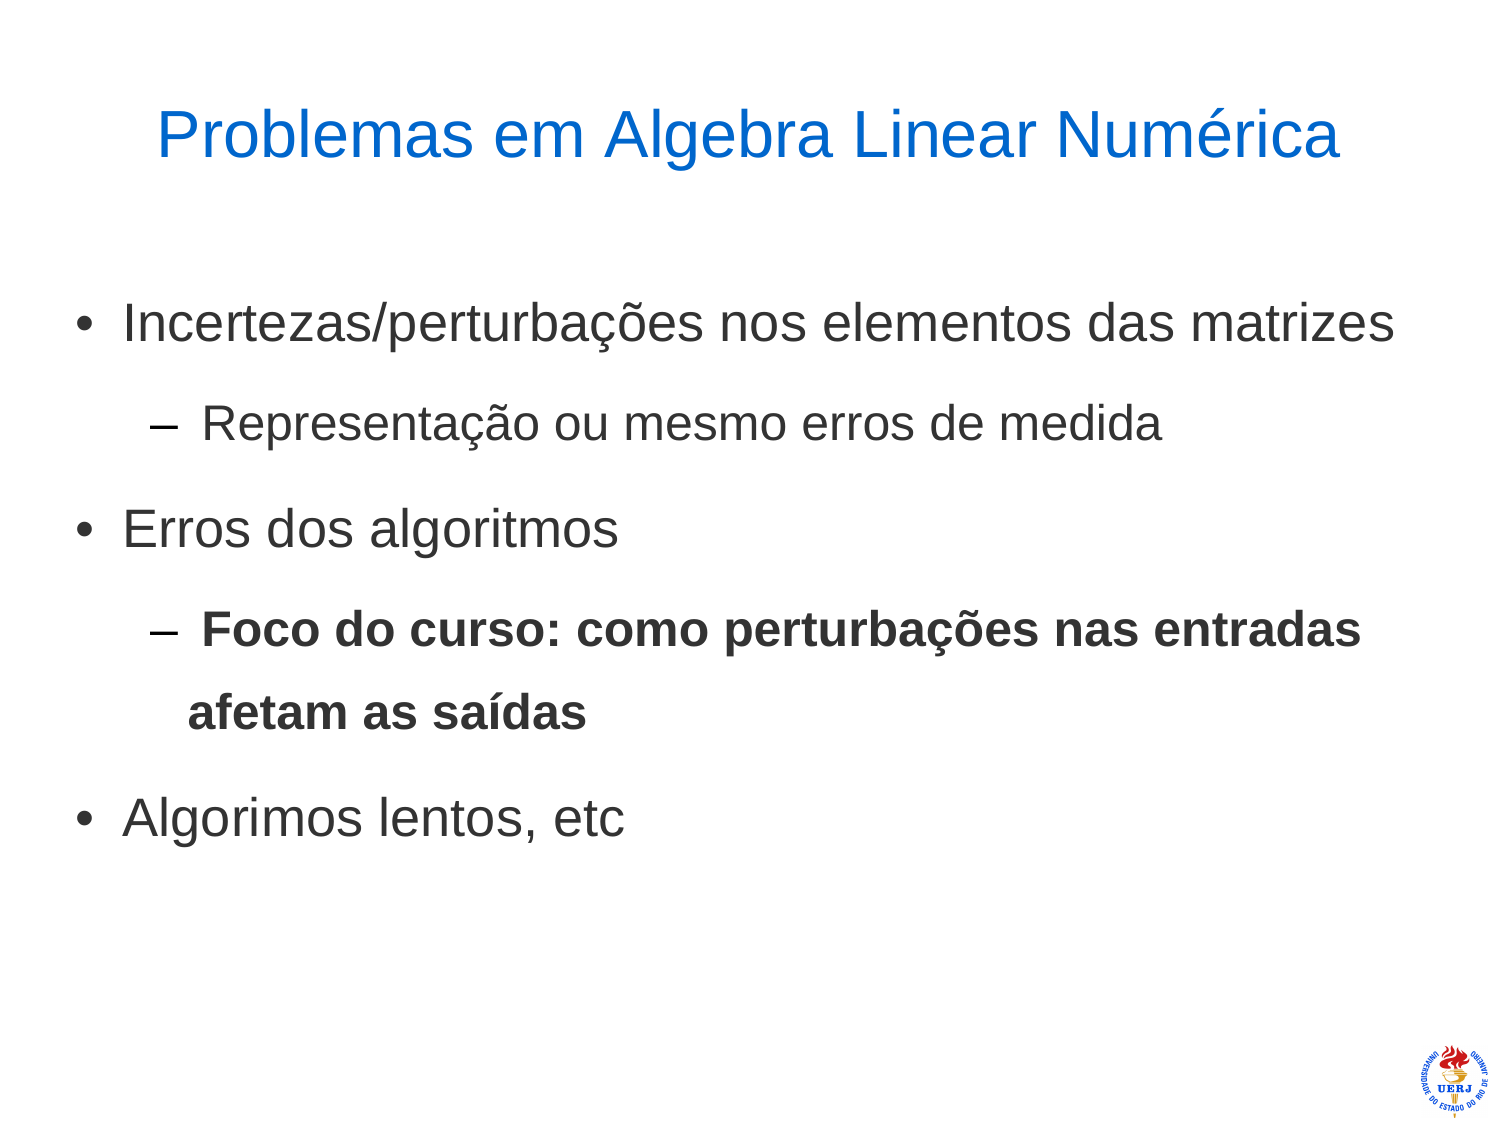

# Problemas em Algebra Linear Numérica
Incertezas/perturbações nos elementos das matrizes
 Representação ou mesmo erros de medida
Erros dos algoritmos
 Foco do curso: como perturbações nas entradas afetam as saídas
Algorimos lentos, etc